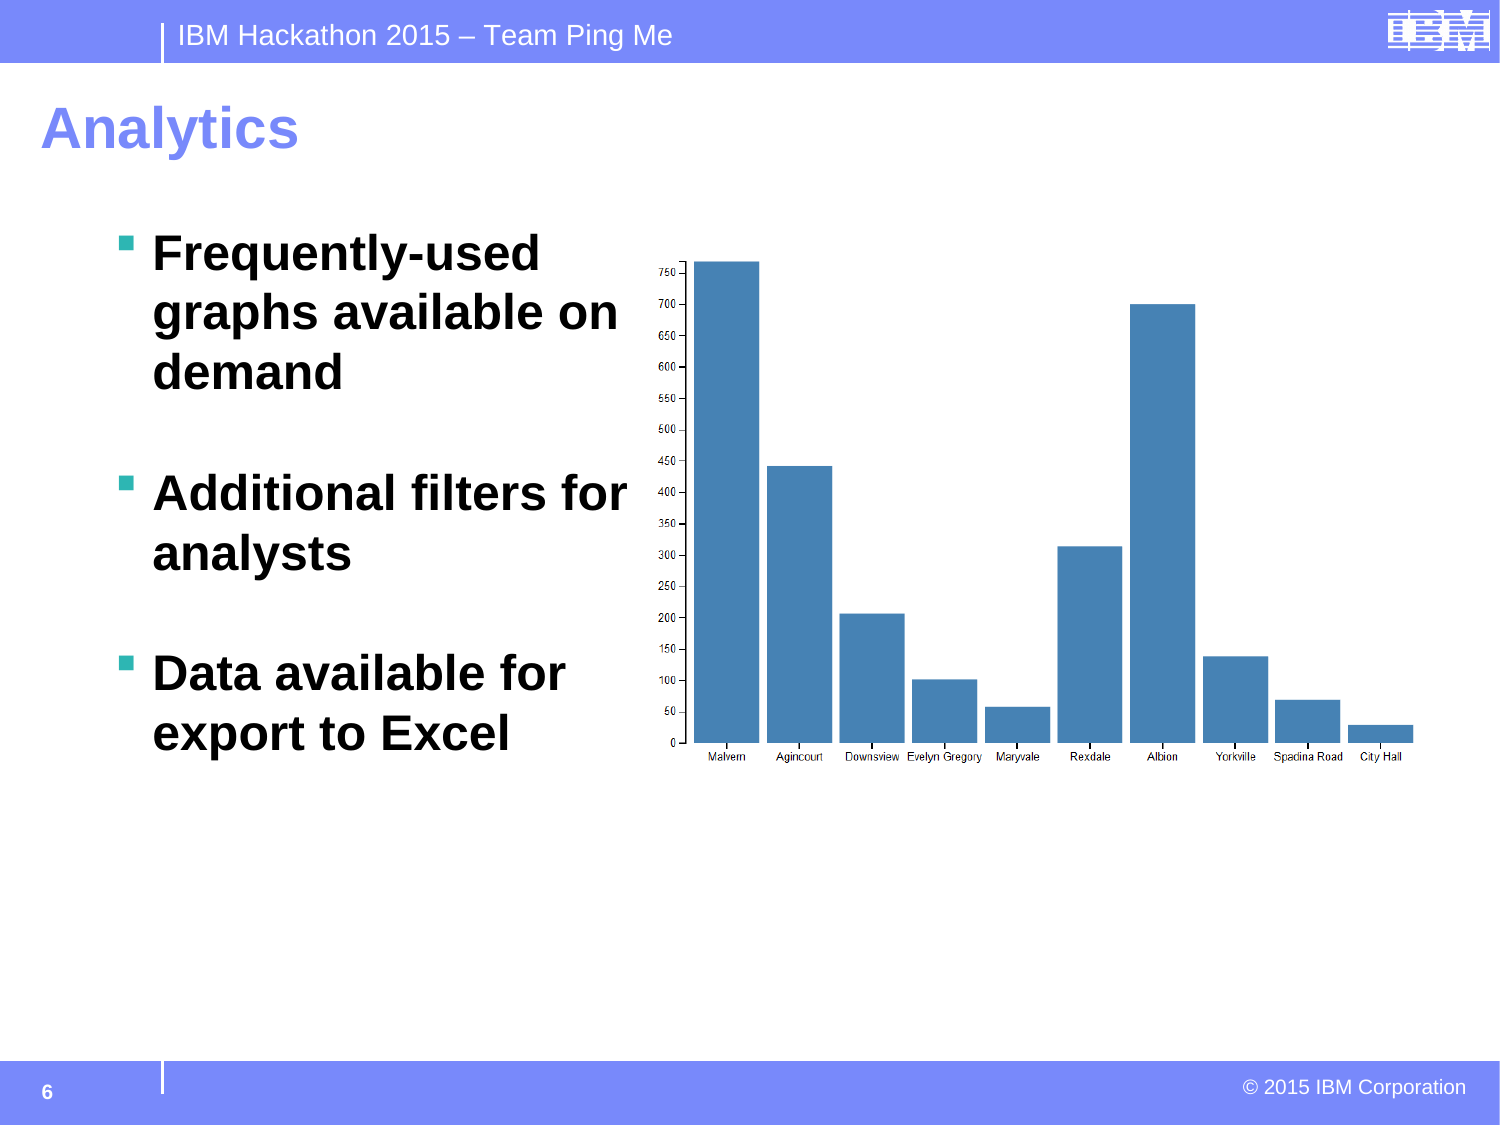

# Analytics
Frequently-used graphs available on demand
Additional filters for analysts
Data available for export to Excel